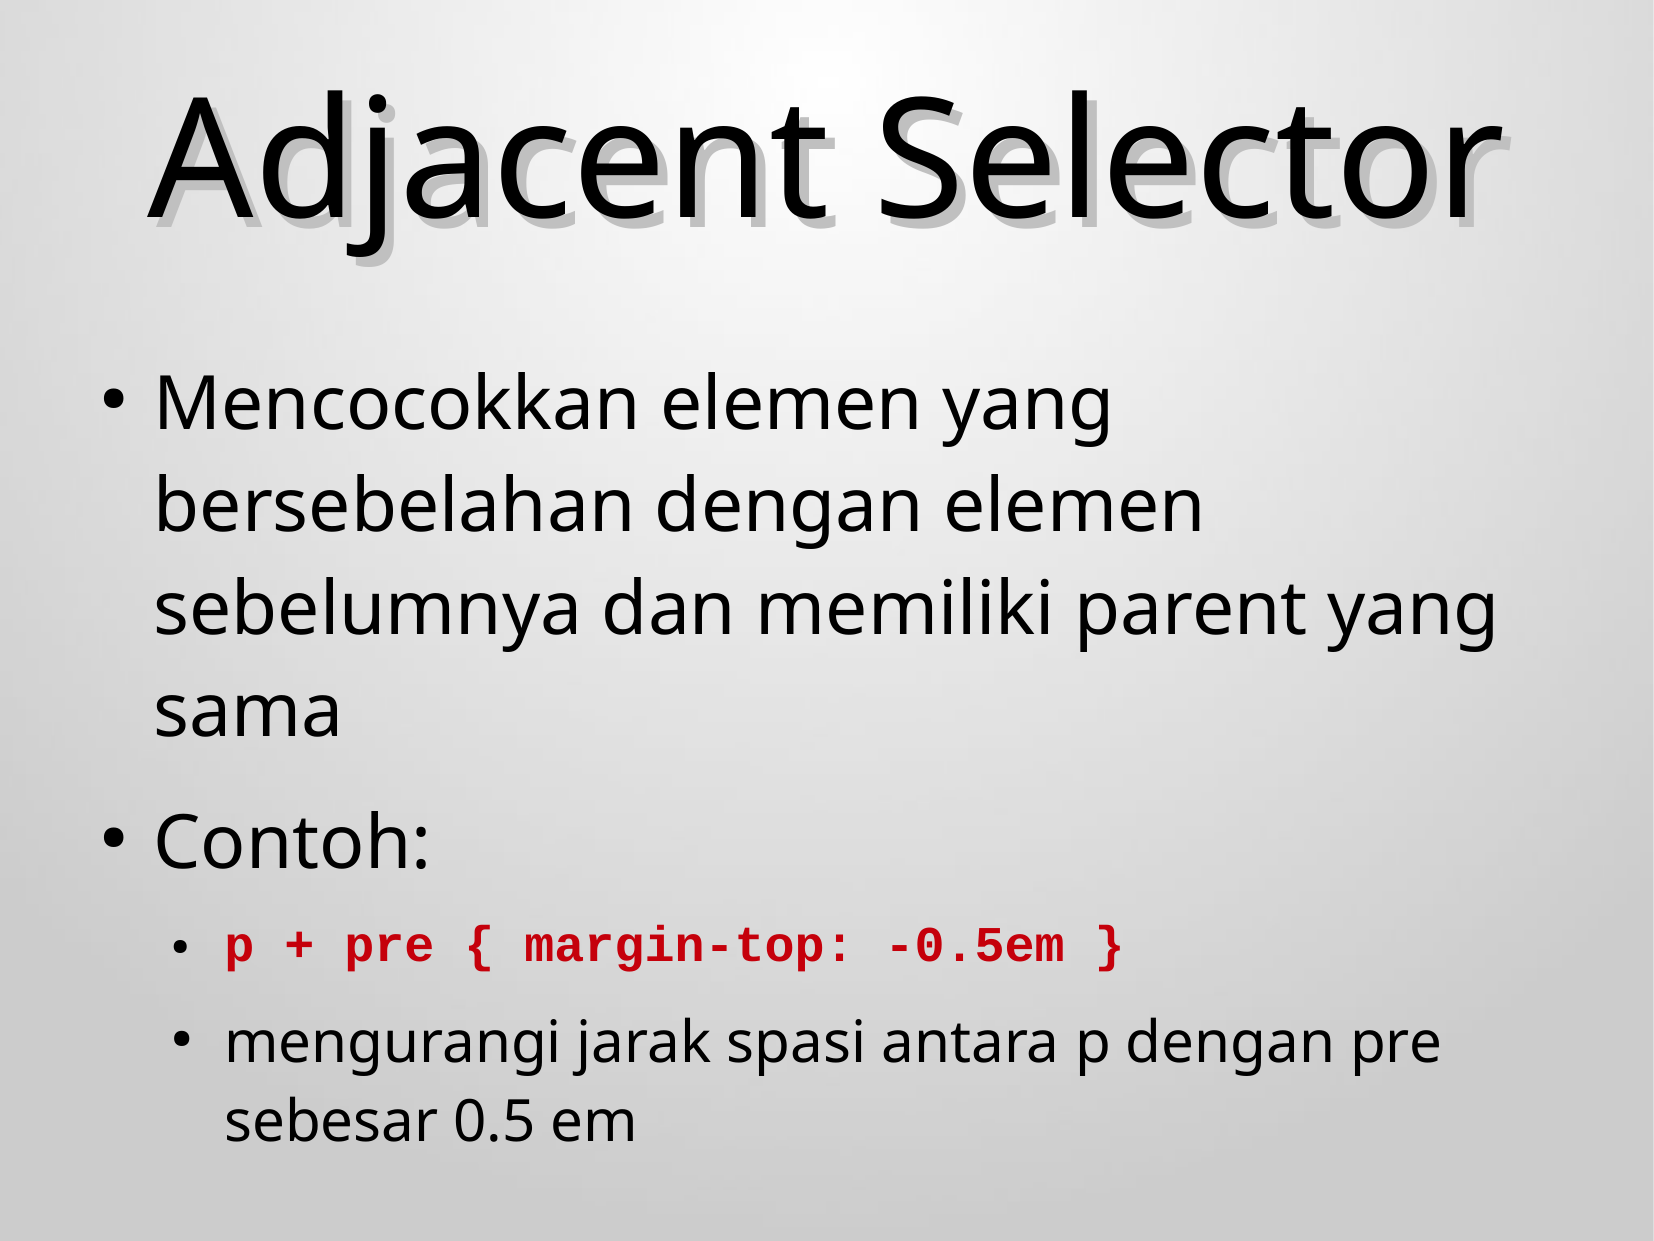

# Adjacent Selector
Mencocokkan elemen yang bersebelahan dengan elemen sebelumnya dan memiliki parent yang sama
Contoh:
p + pre { margin-top: -0.5em }
mengurangi jarak spasi antara p dengan pre sebesar 0.5 em